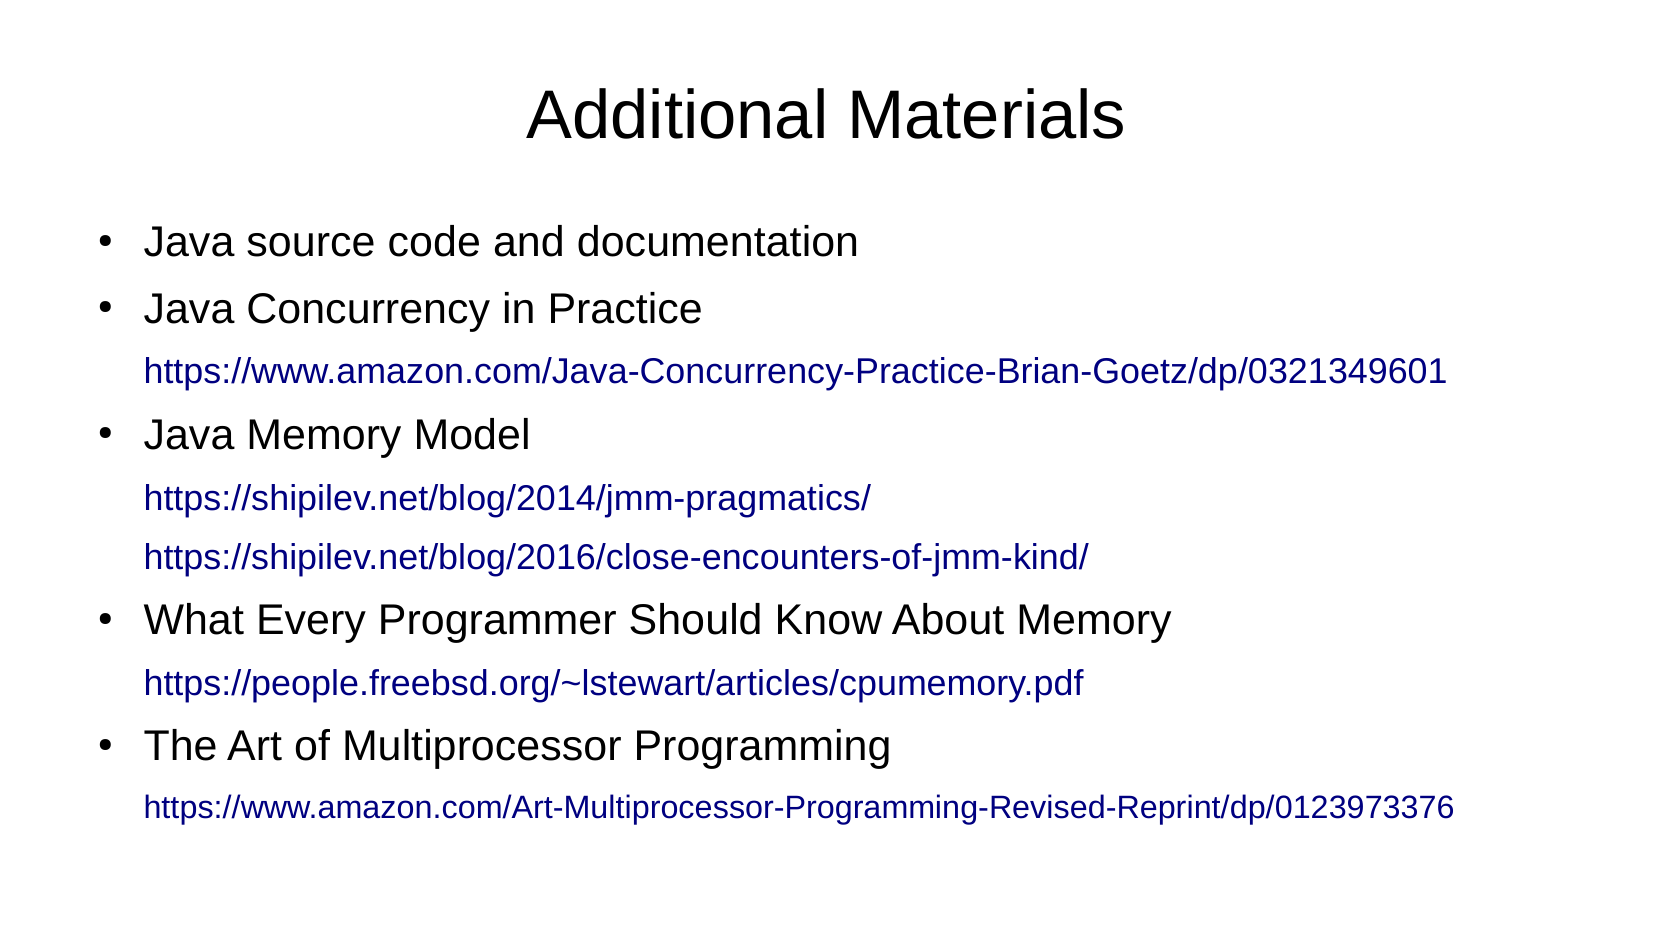

# Additional Materials
Java source code and documentation
Java Concurrency in Practice
https://www.amazon.com/Java-Concurrency-Practice-Brian-Goetz/dp/0321349601
Java Memory Model
https://shipilev.net/blog/2014/jmm-pragmatics/
https://shipilev.net/blog/2016/close-encounters-of-jmm-kind/
What Every Programmer Should Know About Memory
https://people.freebsd.org/~lstewart/articles/cpumemory.pdf
The Art of Multiprocessor Programming
https://www.amazon.com/Art-Multiprocessor-Programming-Revised-Reprint/dp/0123973376